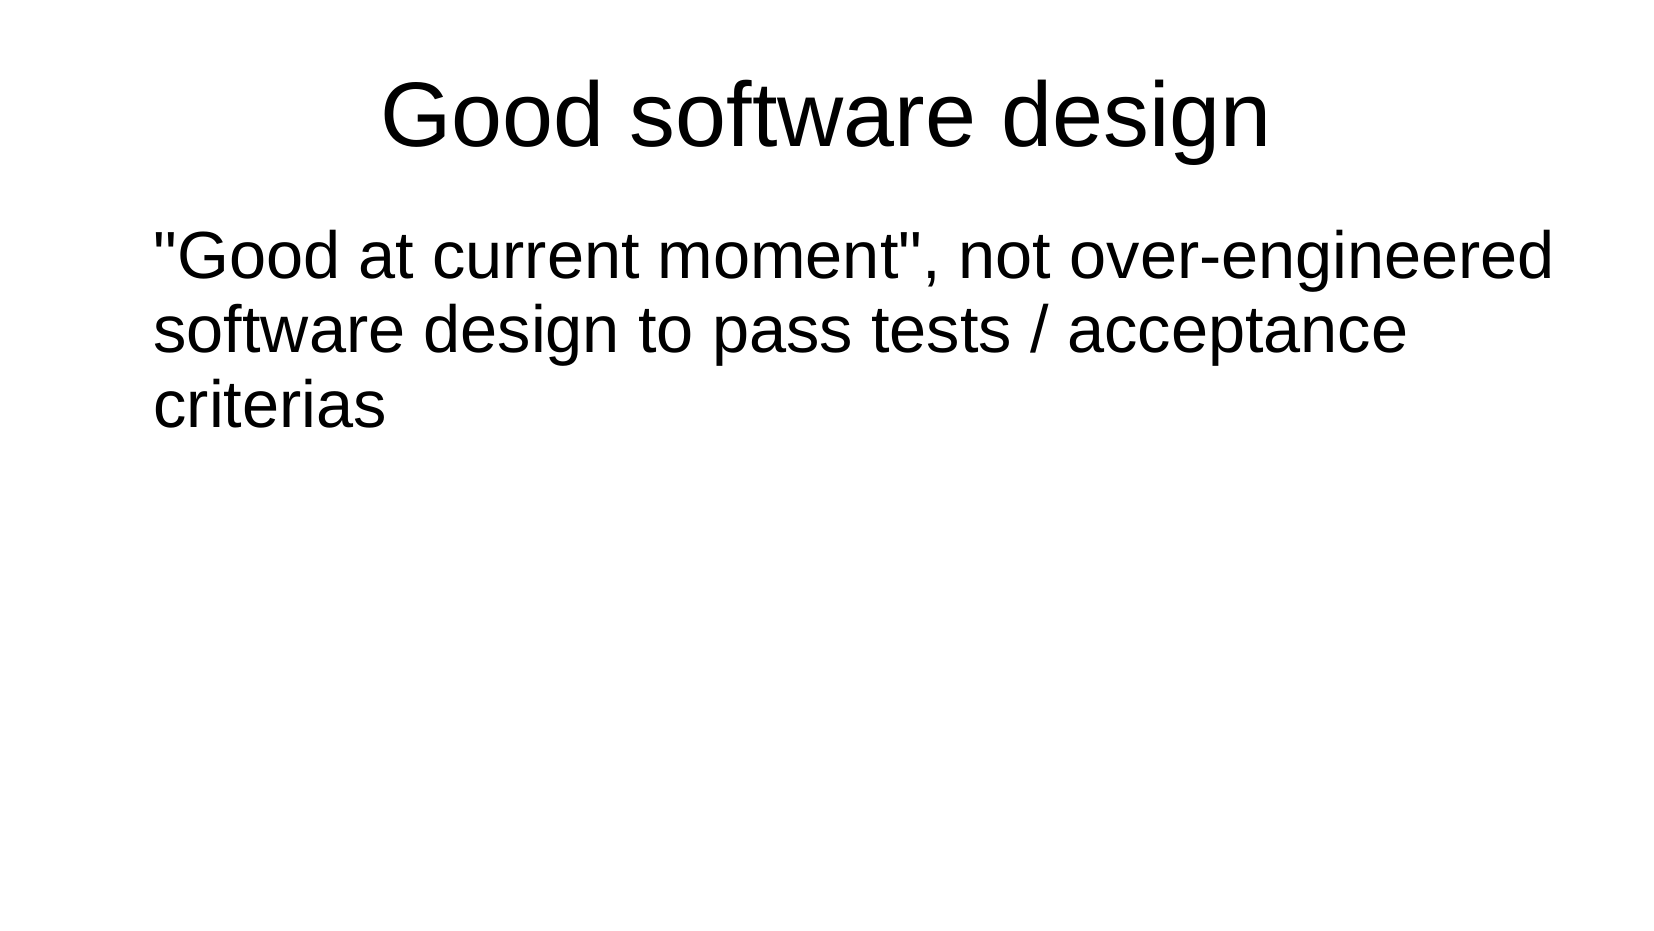

# Good software design
"Good at current moment", not over-engineered software design to pass tests / acceptance criterias